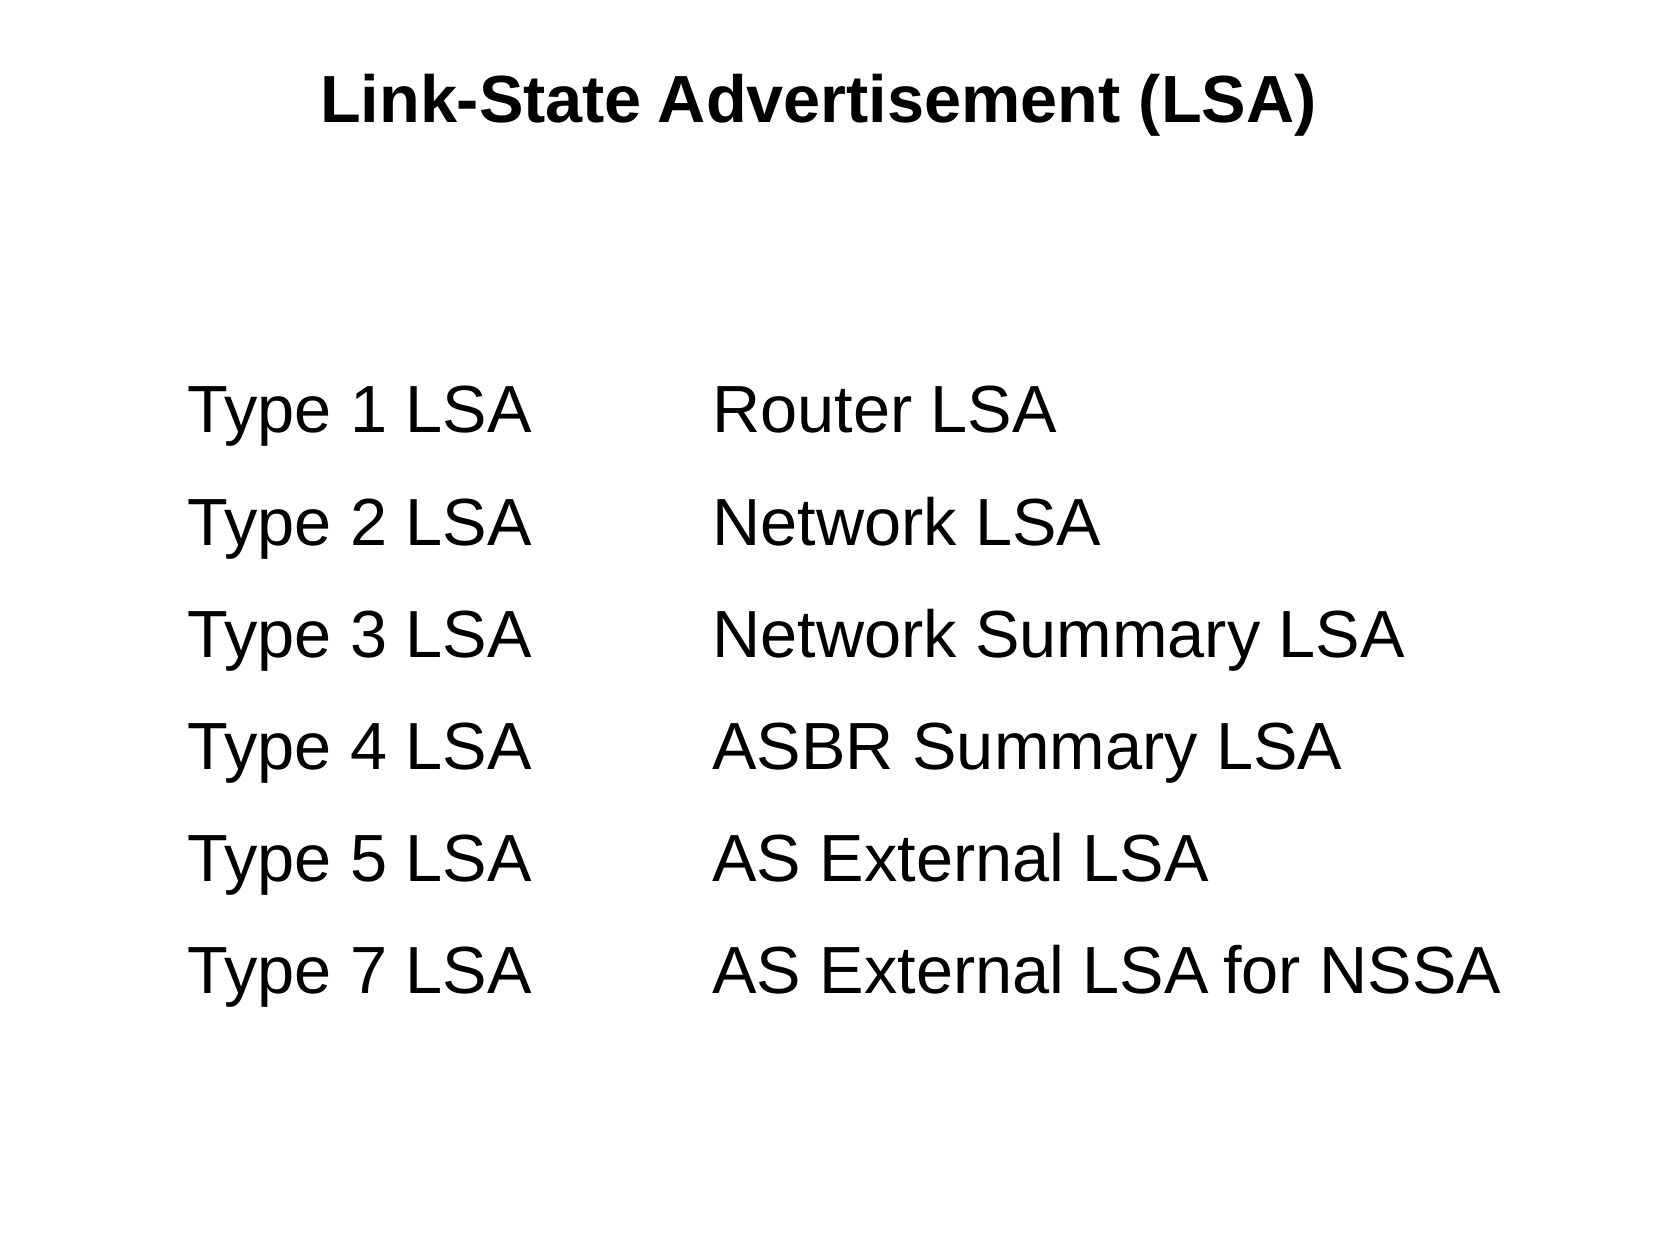

Link-State Advertisement (LSA)
# Type 1 LSA 		Router LSA
Type 2 LSA 			Network LSA
Type 3 LSA 			Network Summary LSA
Type 4 LSA 			ASBR Summary LSA
Type 5 LSA			AS External LSA
Type 7 LSA			AS External LSA for NSSA